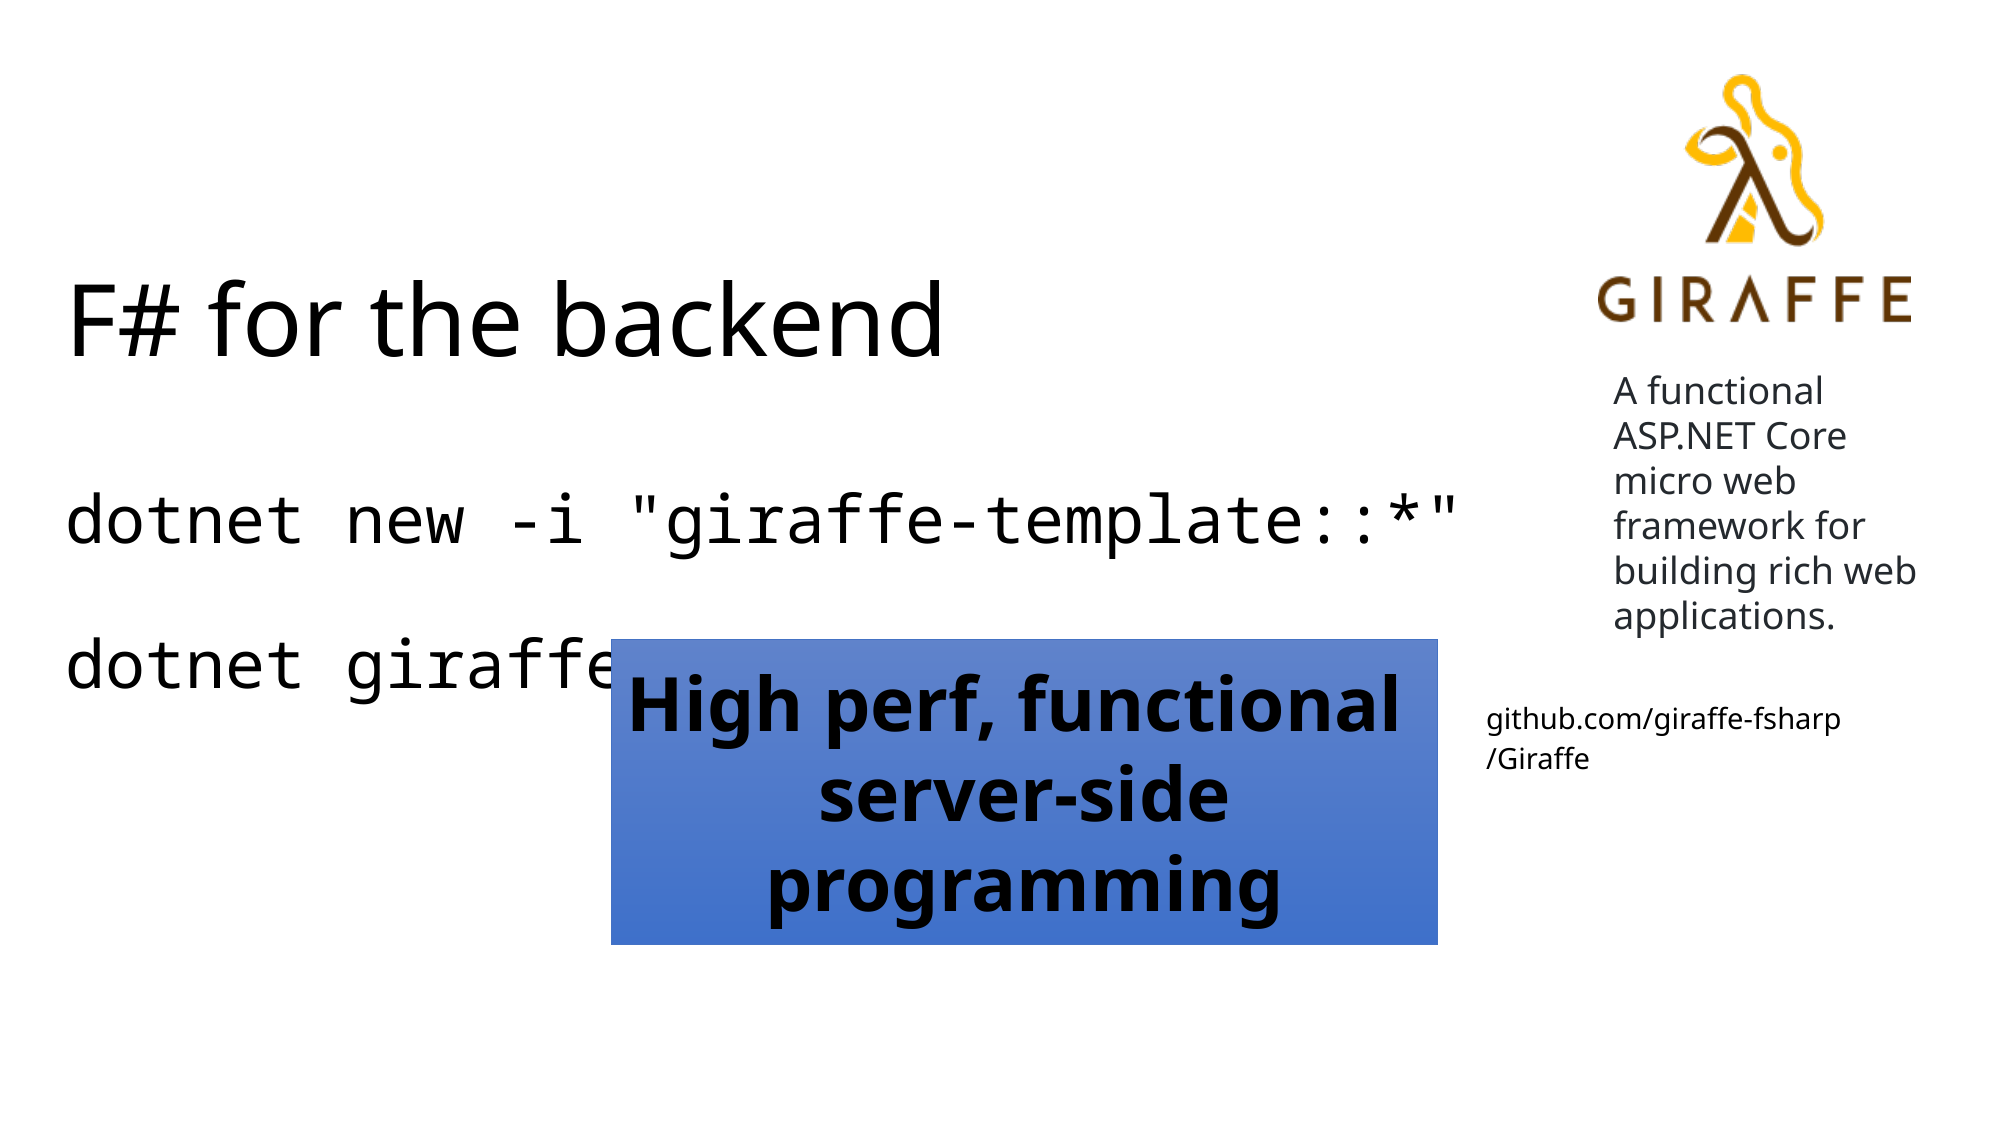

# F# for the backend dotnet new -i "giraffe-template::*" dotnet giraffe
A functional ASP.NET Core micro web framework for building rich web applications.
High perf, functional server-side programming
github.com/giraffe-fsharp/Giraffe